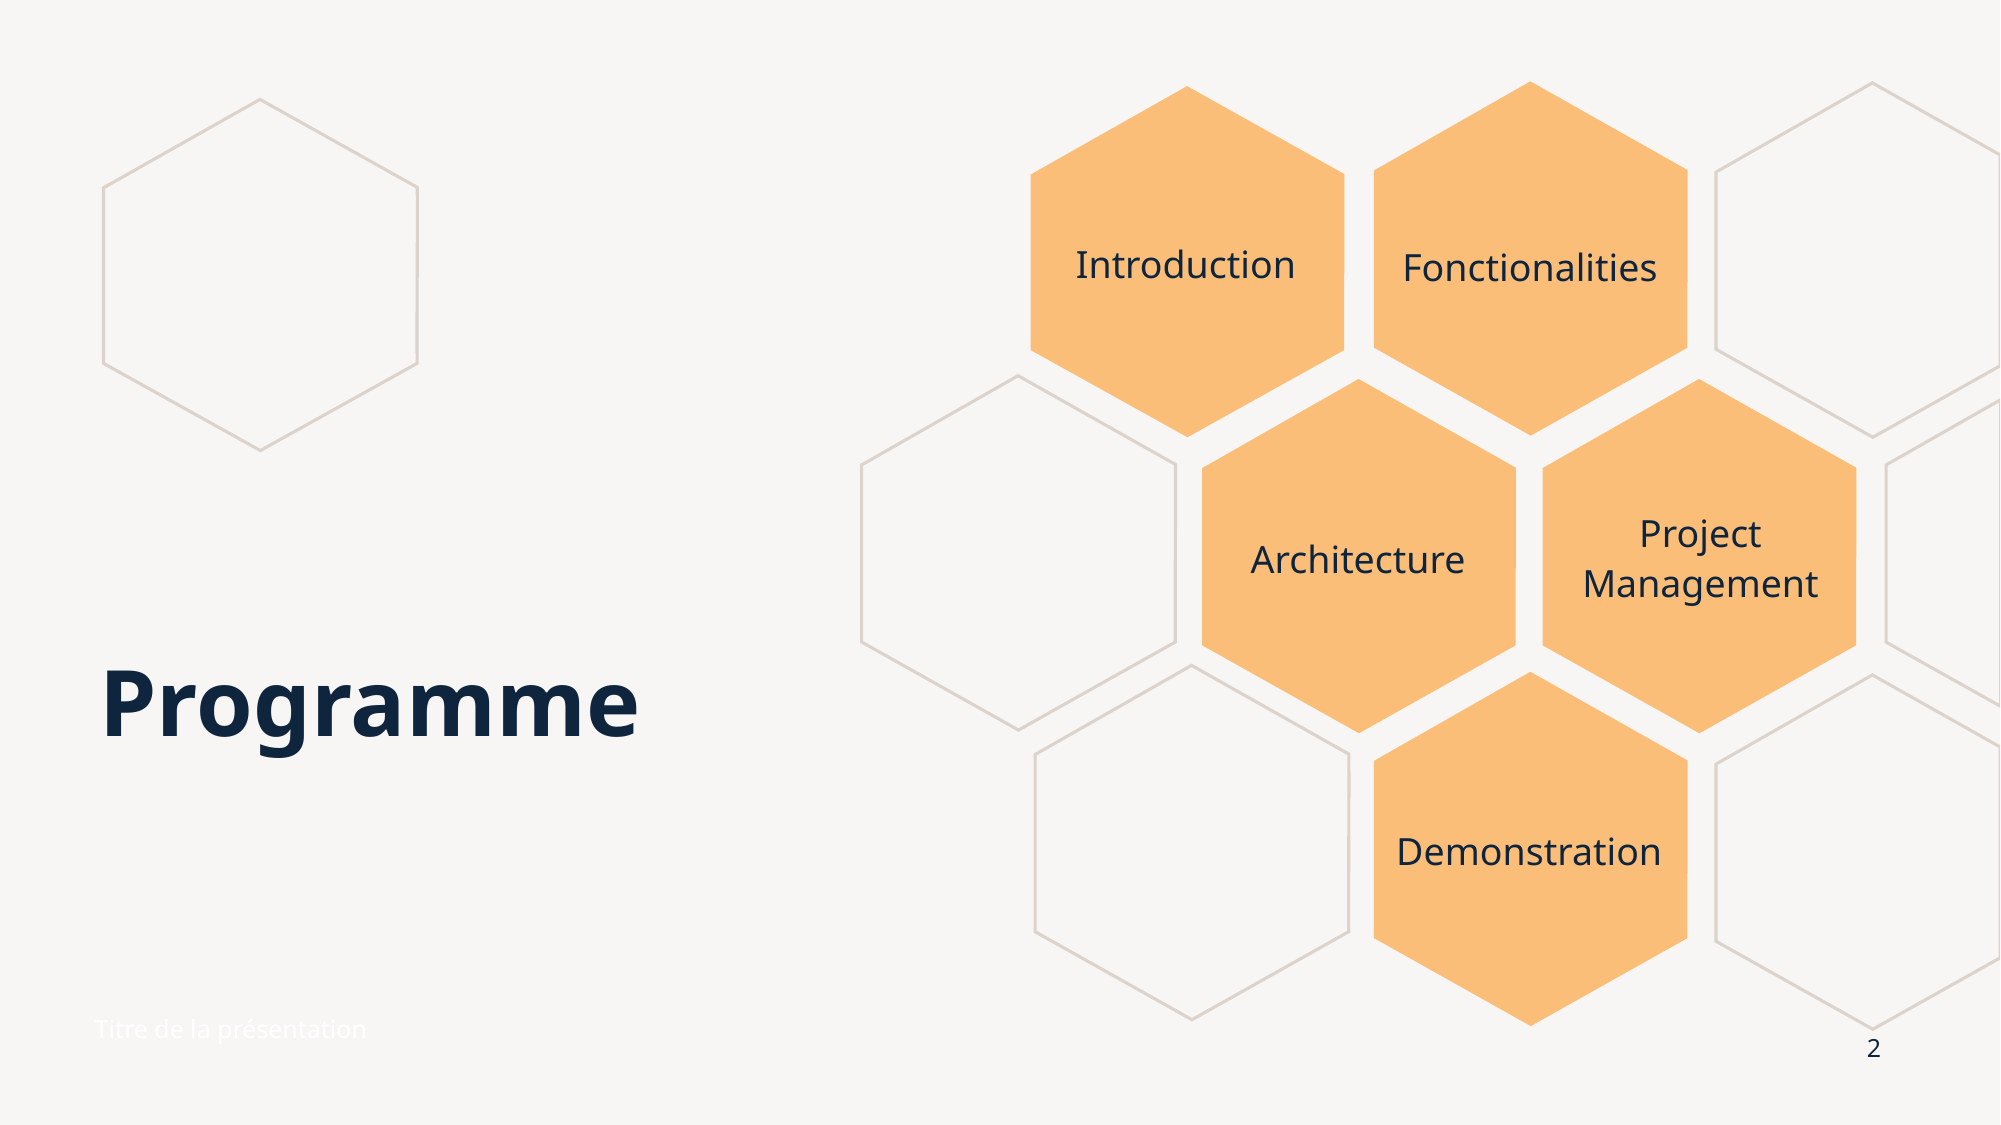

Introduction
Fonctionalities
Project Management
Architecture
# Programme
Demonstration
Titre de la présentation